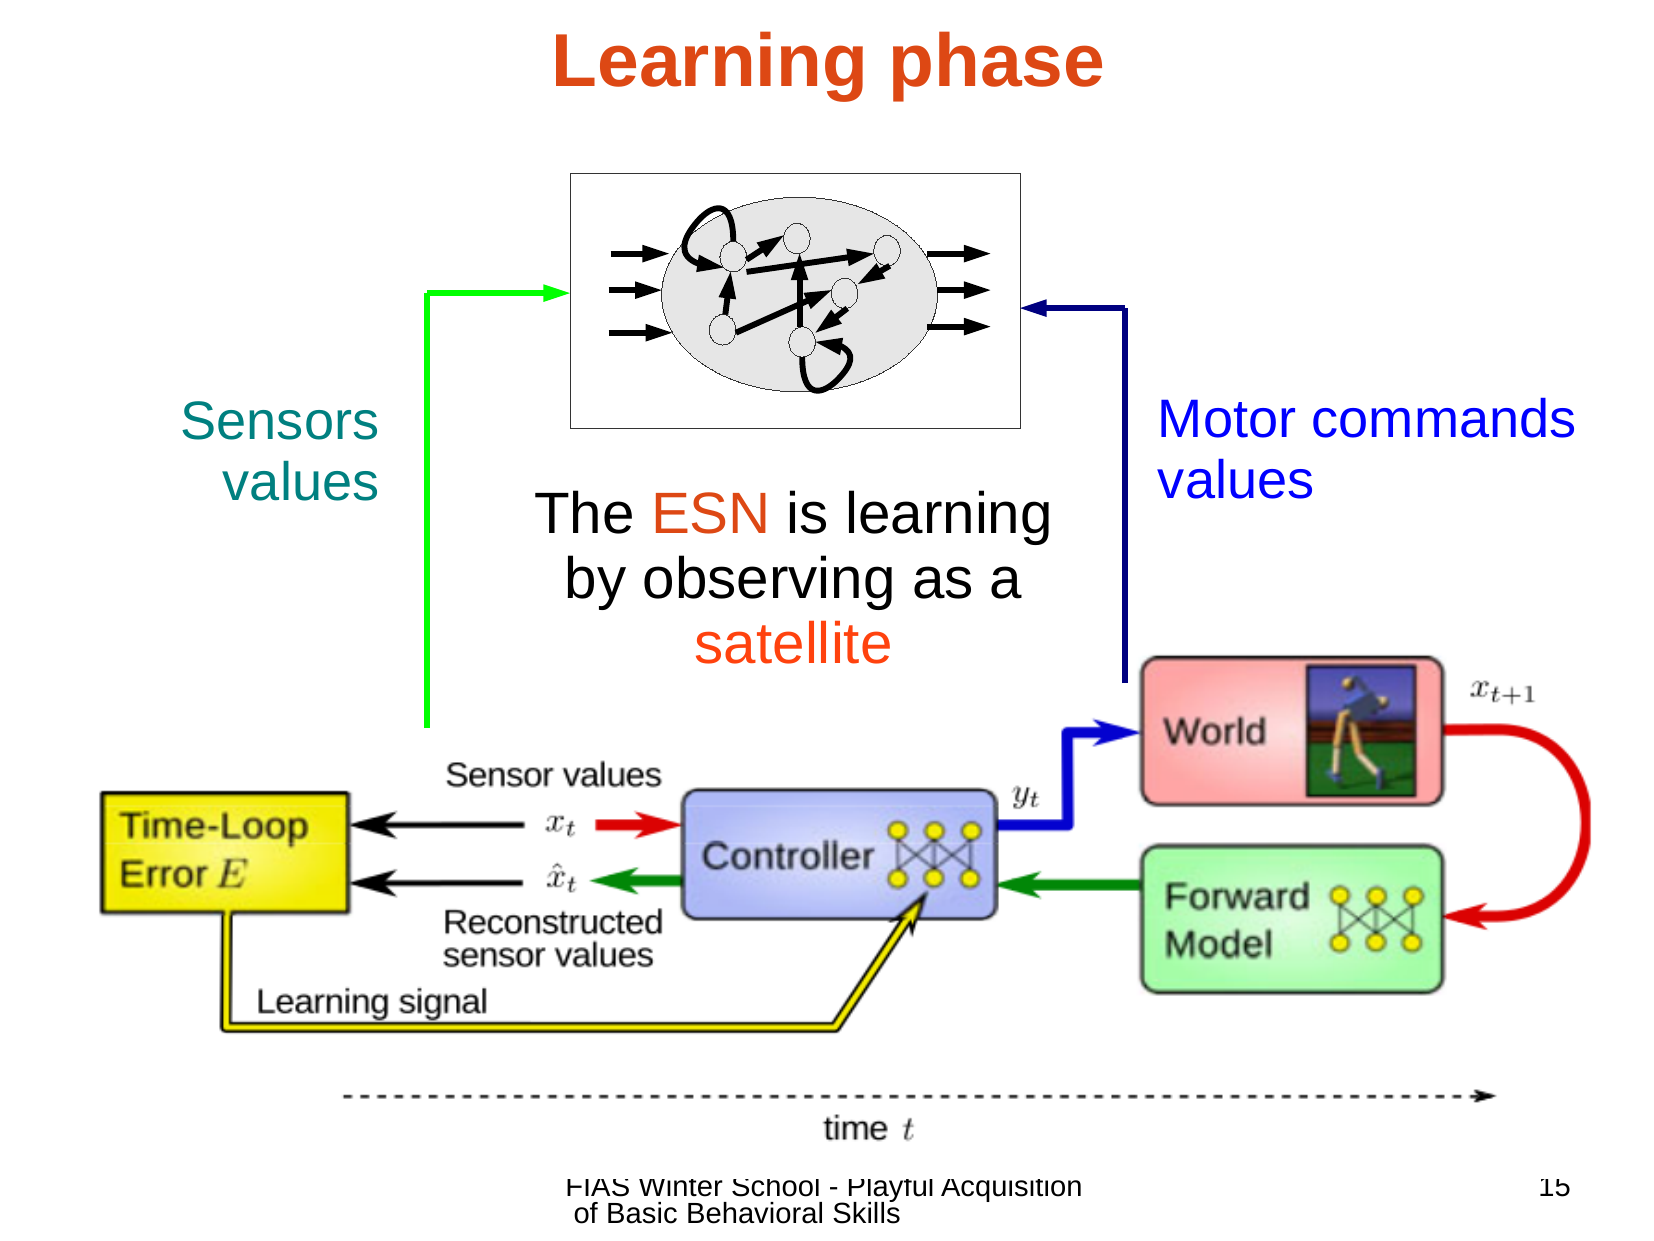

Learning phase
Motor commands values
Sensors values
The ESN is learning by observing as a satellite
FIAS Winter School - Playful Acquisition of Basic Behavioral Skills
15